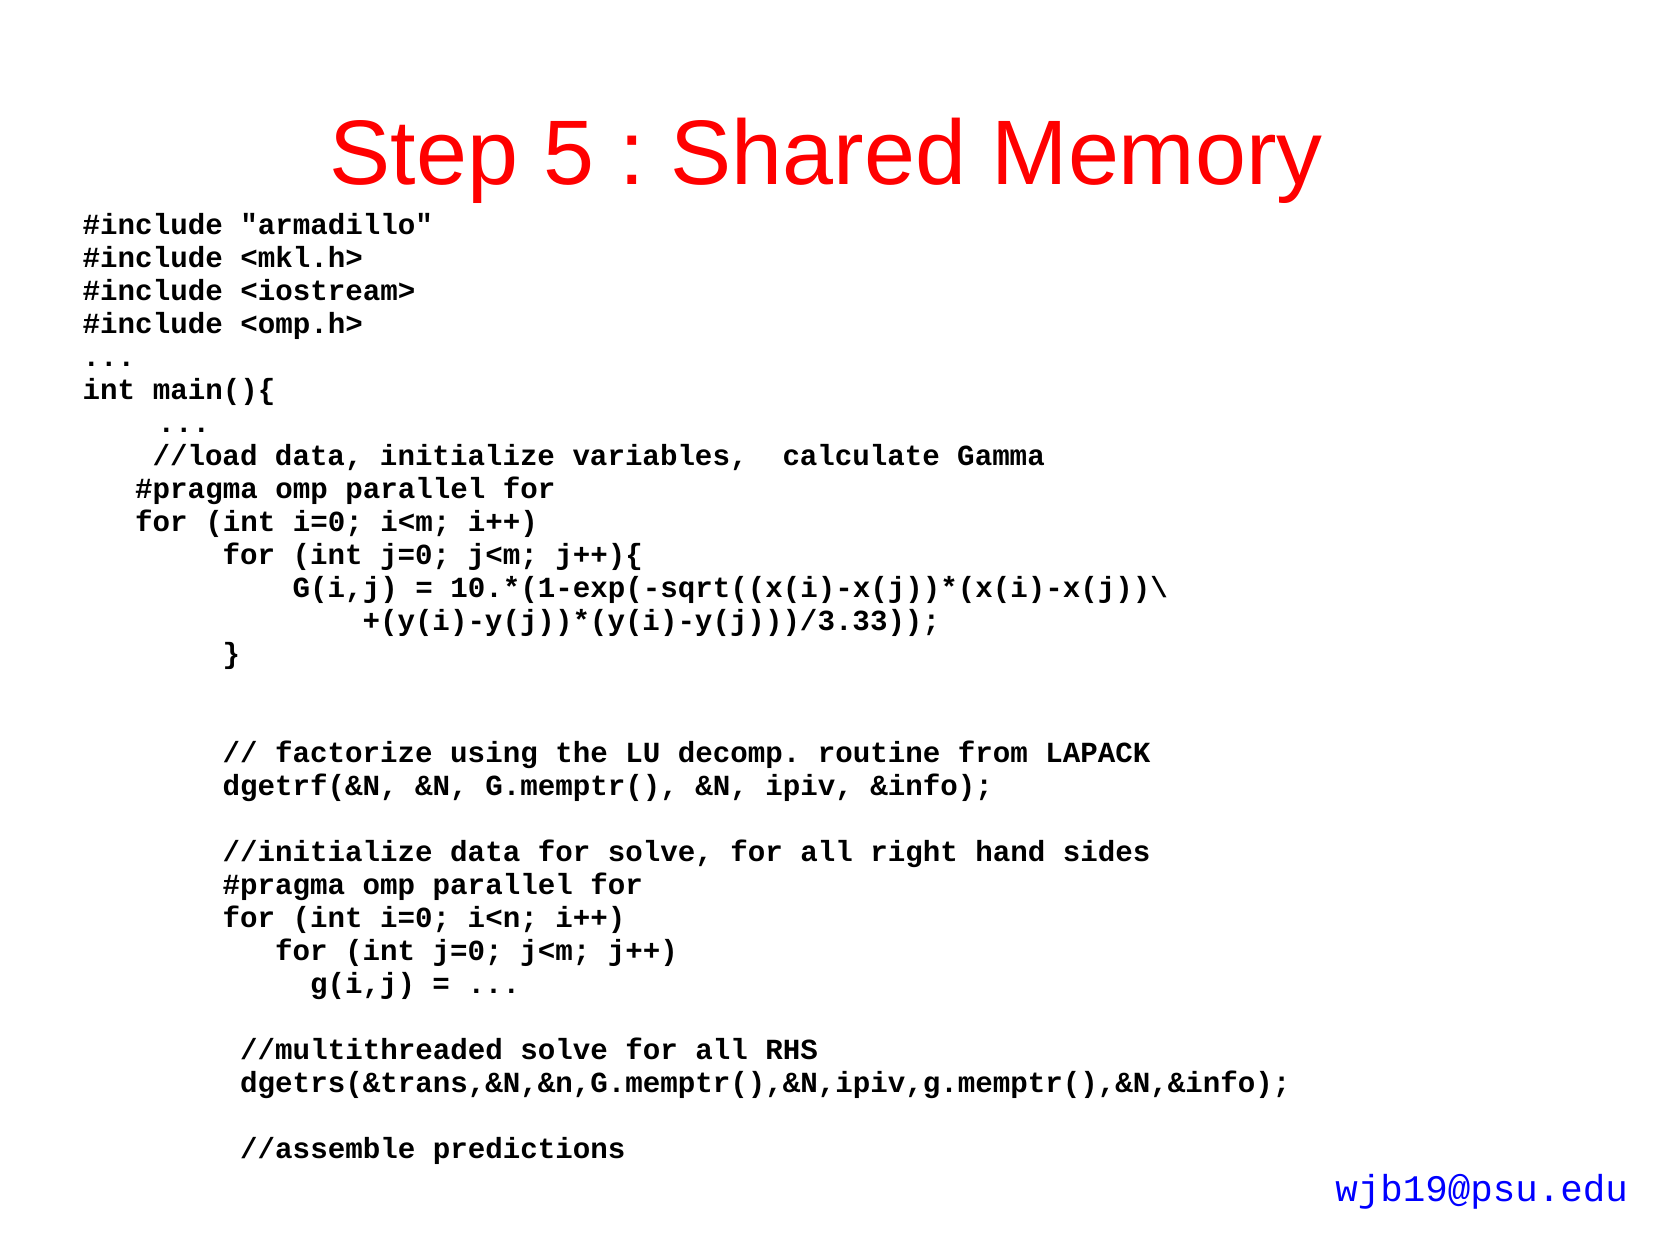

# Step 5 : Shared Memory
#include "armadillo"
#include <mkl.h>
#include <iostream>
#include <omp.h>
...
int main(){
 	...
 //load data, initialize variables, calculate Gamma
 #pragma omp parallel for
 for (int i=0; i<m; i++)
 for (int j=0; j<m; j++){
 G(i,j) = 10.*(1-exp(-sqrt((x(i)-x(j))*(x(i)-x(j))\
 +(y(i)-y(j))*(y(i)-y(j)))/3.33));
 }
 // factorize using the LU decomp. routine from LAPACK
 dgetrf(&N, &N, G.memptr(), &N, ipiv, &info);
 //initialize data for solve, for all right hand sides
 #pragma omp parallel for
 for (int i=0; i<n; i++)
 for (int j=0; j<m; j++)
 g(i,j) = ...
 //multithreaded solve for all RHS
 dgetrs(&trans,&N,&n,G.memptr(),&N,ipiv,g.memptr(),&N,&info);
 //assemble predictions
wjb19@psu.edu